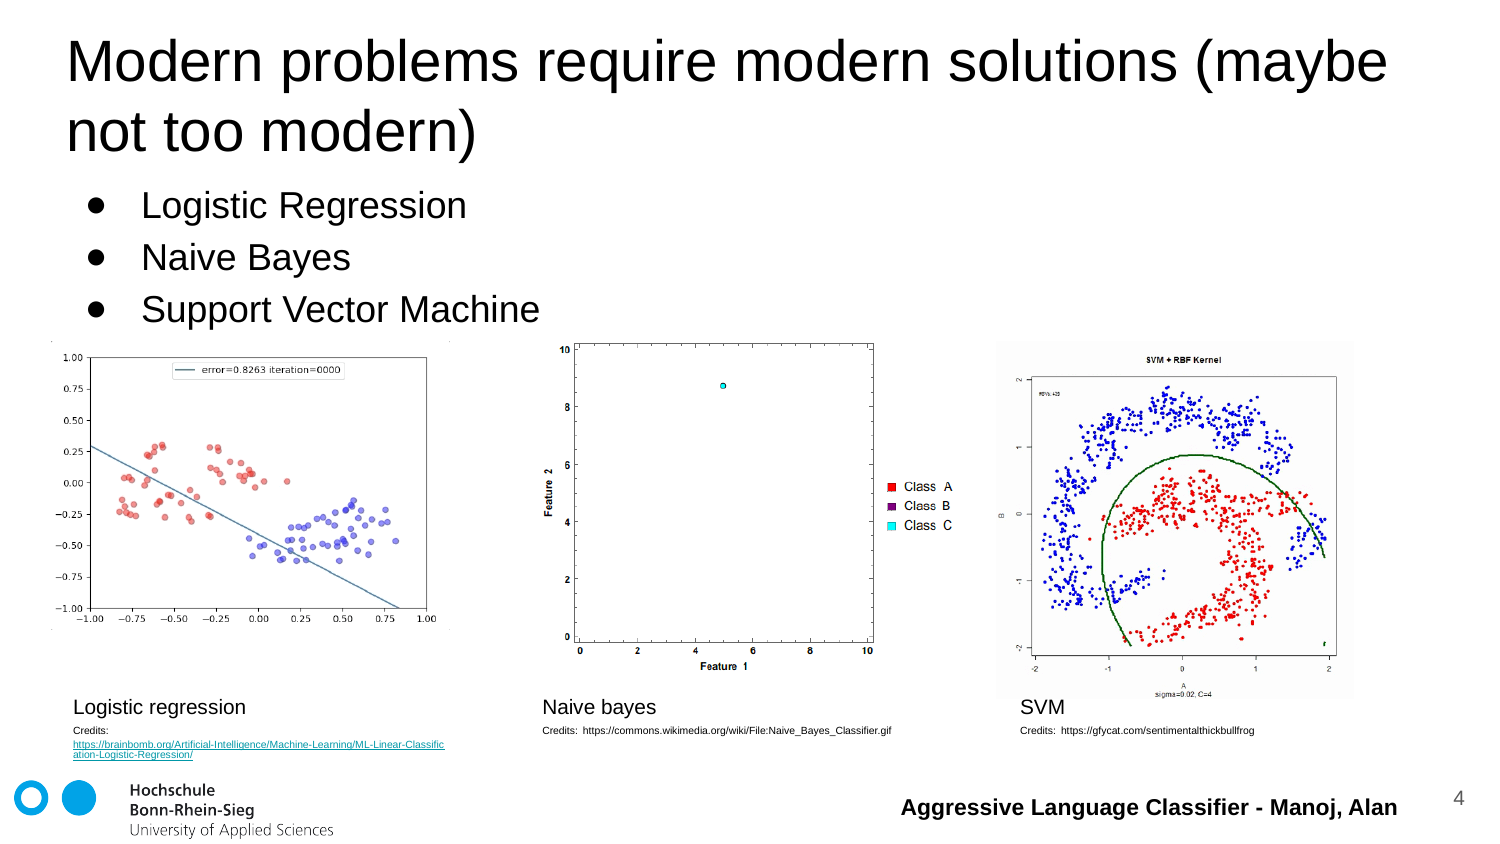

# Modern problems require modern solutions (maybe not too modern)
Logistic Regression
Naive Bayes
Support Vector Machine
Logistic regression
Credits: https://brainbomb.org/Artificial-Intelligence/Machine-Learning/ML-Linear-Classification-Logistic-Regression/
Naive bayes
Credits: https://commons.wikimedia.org/wiki/File:Naive_Bayes_Classifier.gif
SVM
Credits: https://gfycat.com/sentimentalthickbullfrog
Aggressive Language Classifier - Manoj, Alan